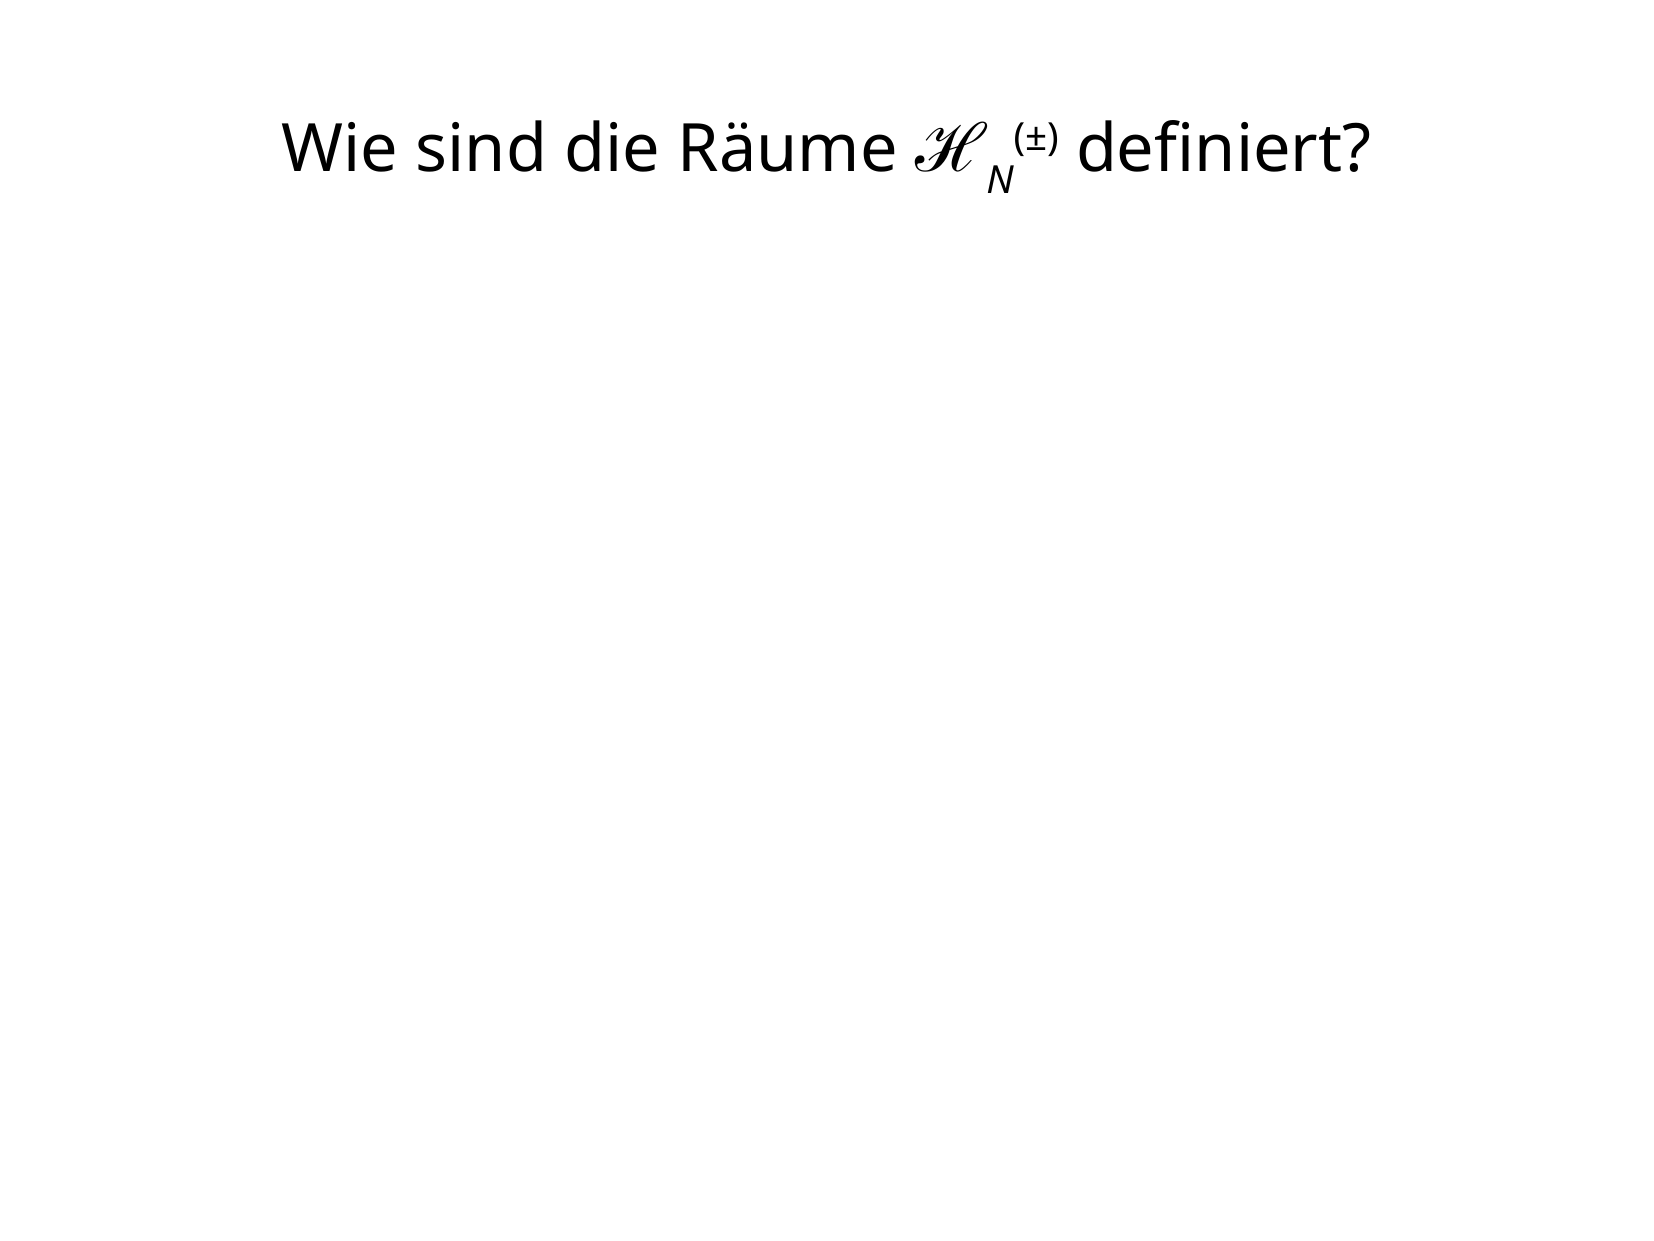

# Wie sind die Räume ℋN(±) definiert?